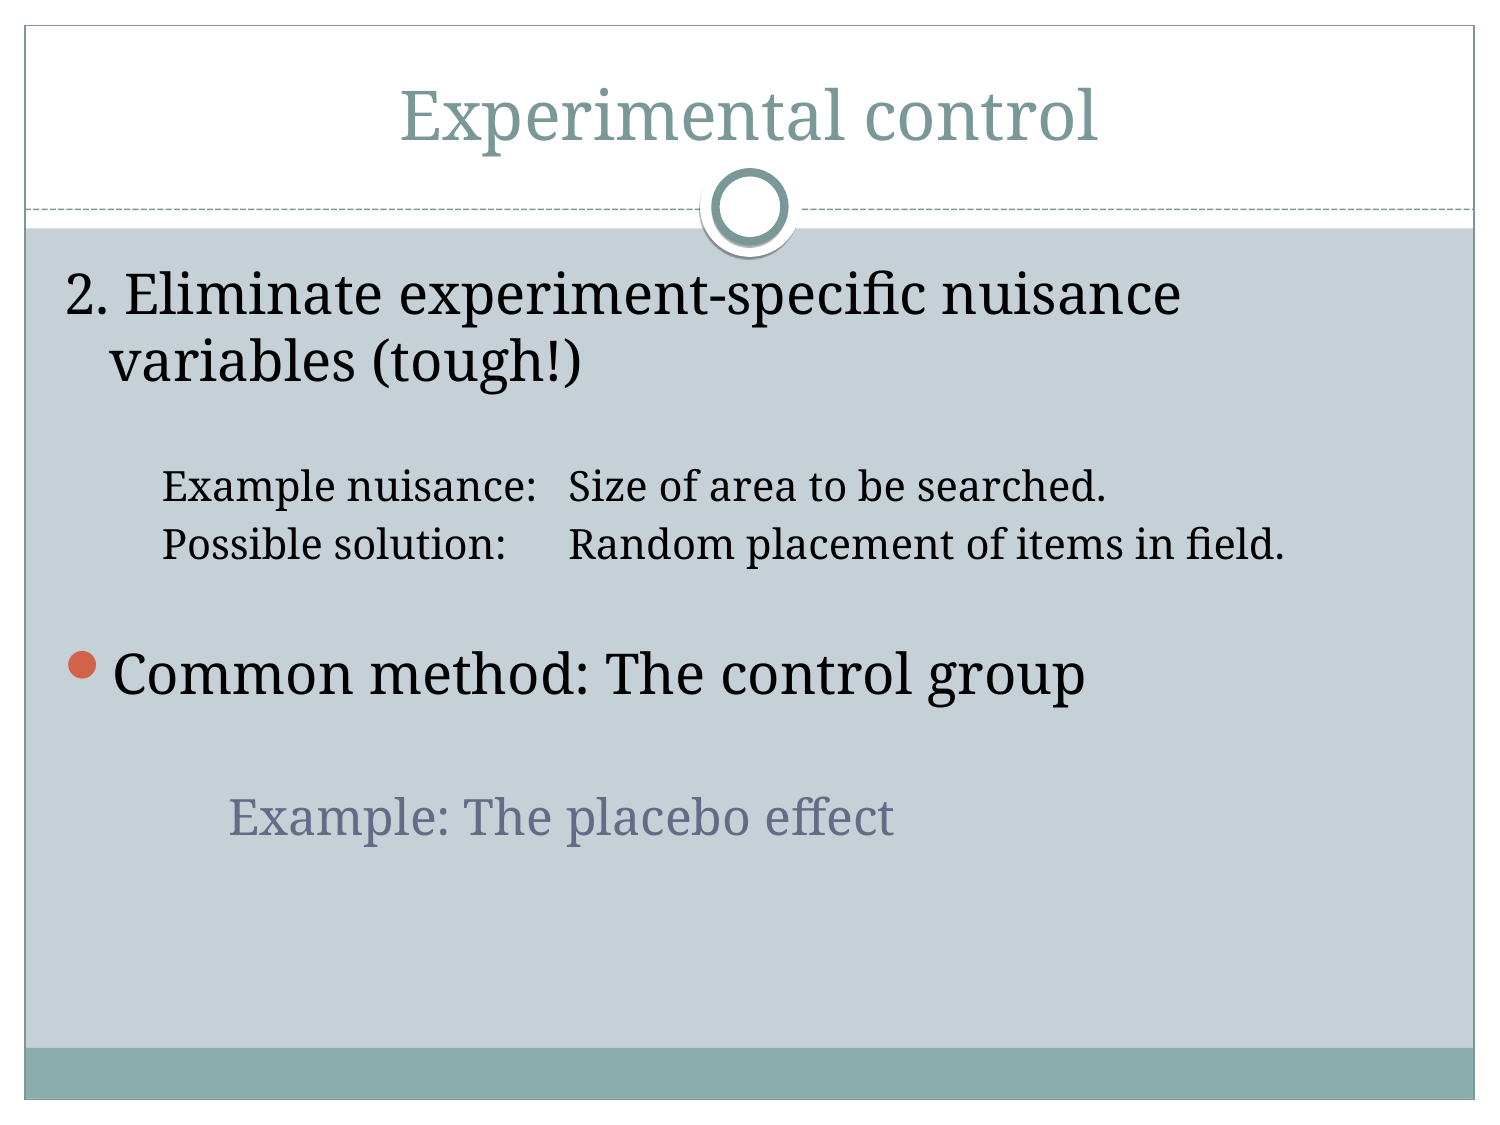

# Experimental control
2. Eliminate experiment-specific nuisance variables (tough!)
Example nuisance: 	Size of area to be searched.
Possible solution: 	Random placement of items in field.
Common method: The control group
		Example: The placebo effect